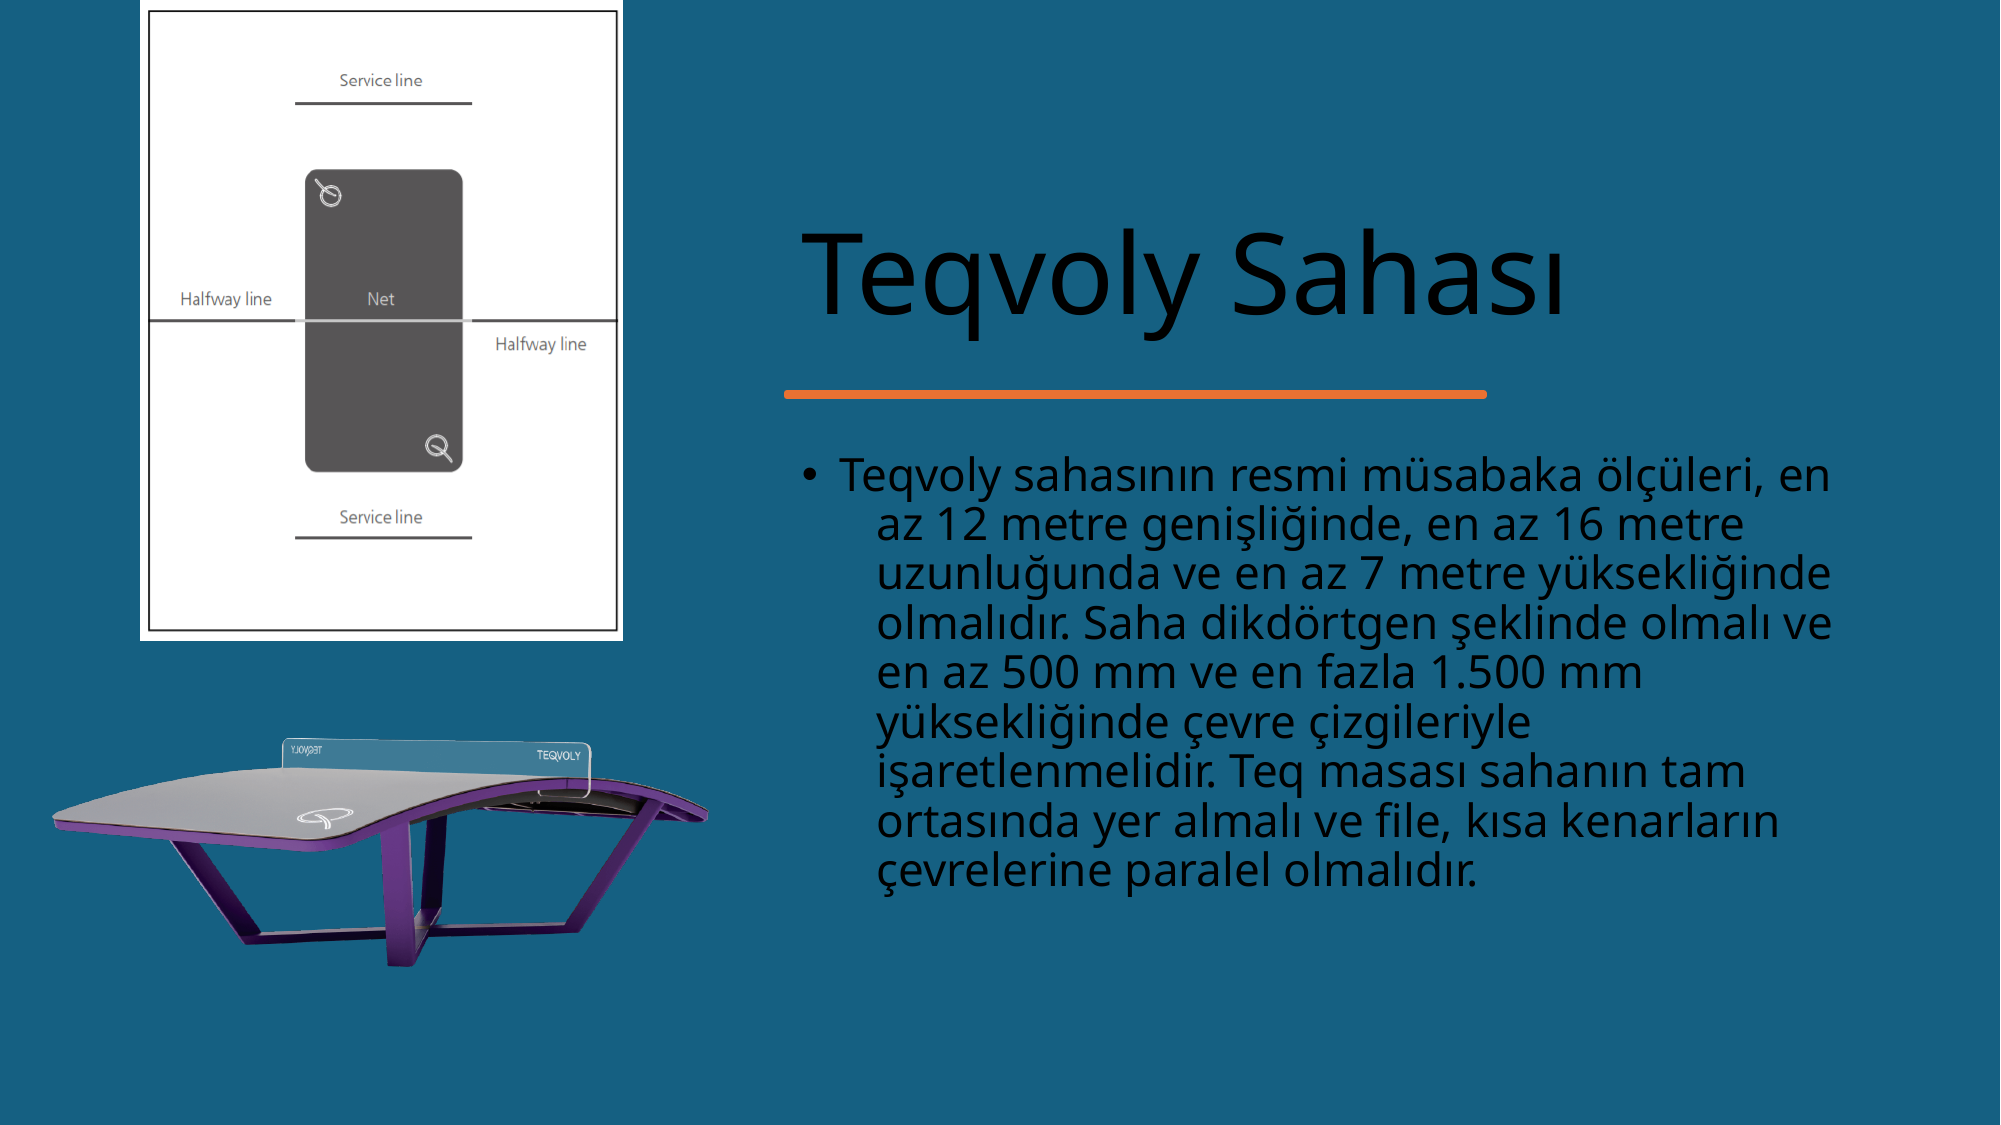

# Teqvoly Sahası
Teqvoly sahasının resmi müsabaka ölçüleri, en az 12 metre genişliğinde, en az 16 metre  uzunluğunda ve en az 7 metre yüksekliğinde olmalıdır. Saha dikdörtgen şeklinde olmalı ve en az 500 mm ve en fazla 1.500 mm  yüksekliğinde çevre çizgileriyle işaretlenmelidir. Teq masası sahanın tam ortasında yer almalı ve file, kısa kenarların çevrelerine paralel olmalıdır.